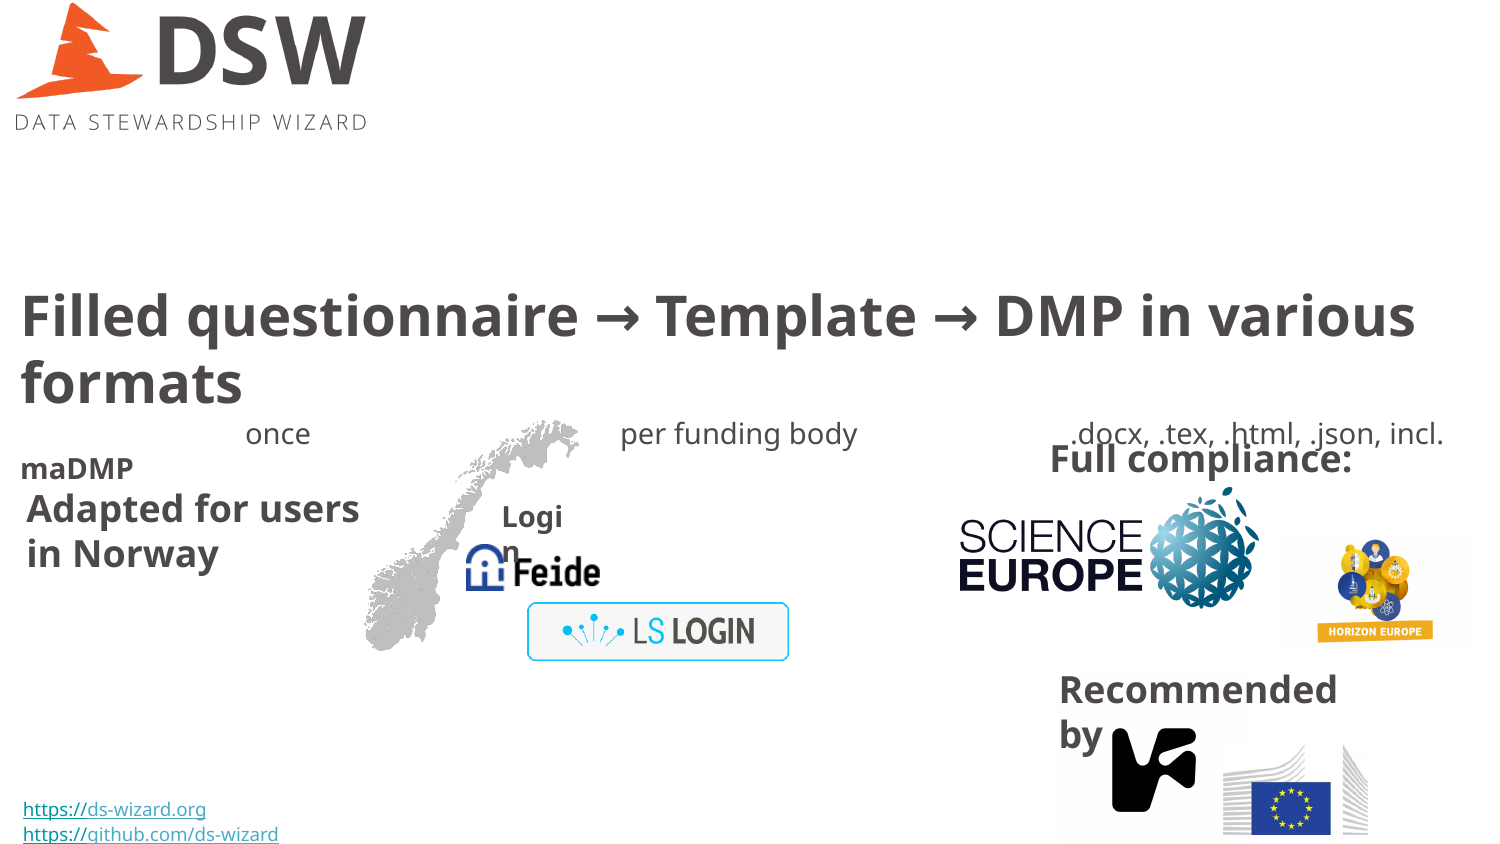

Filled questionnaire → Template → DMP in various formats
			once					per funding body			.docx, .tex, .html, .json, incl. maDMP
Full compliance:
Adapted for users
in Norway
Login
Recommended by
https://ds-wizard.org
https://github.com/ds-wizard